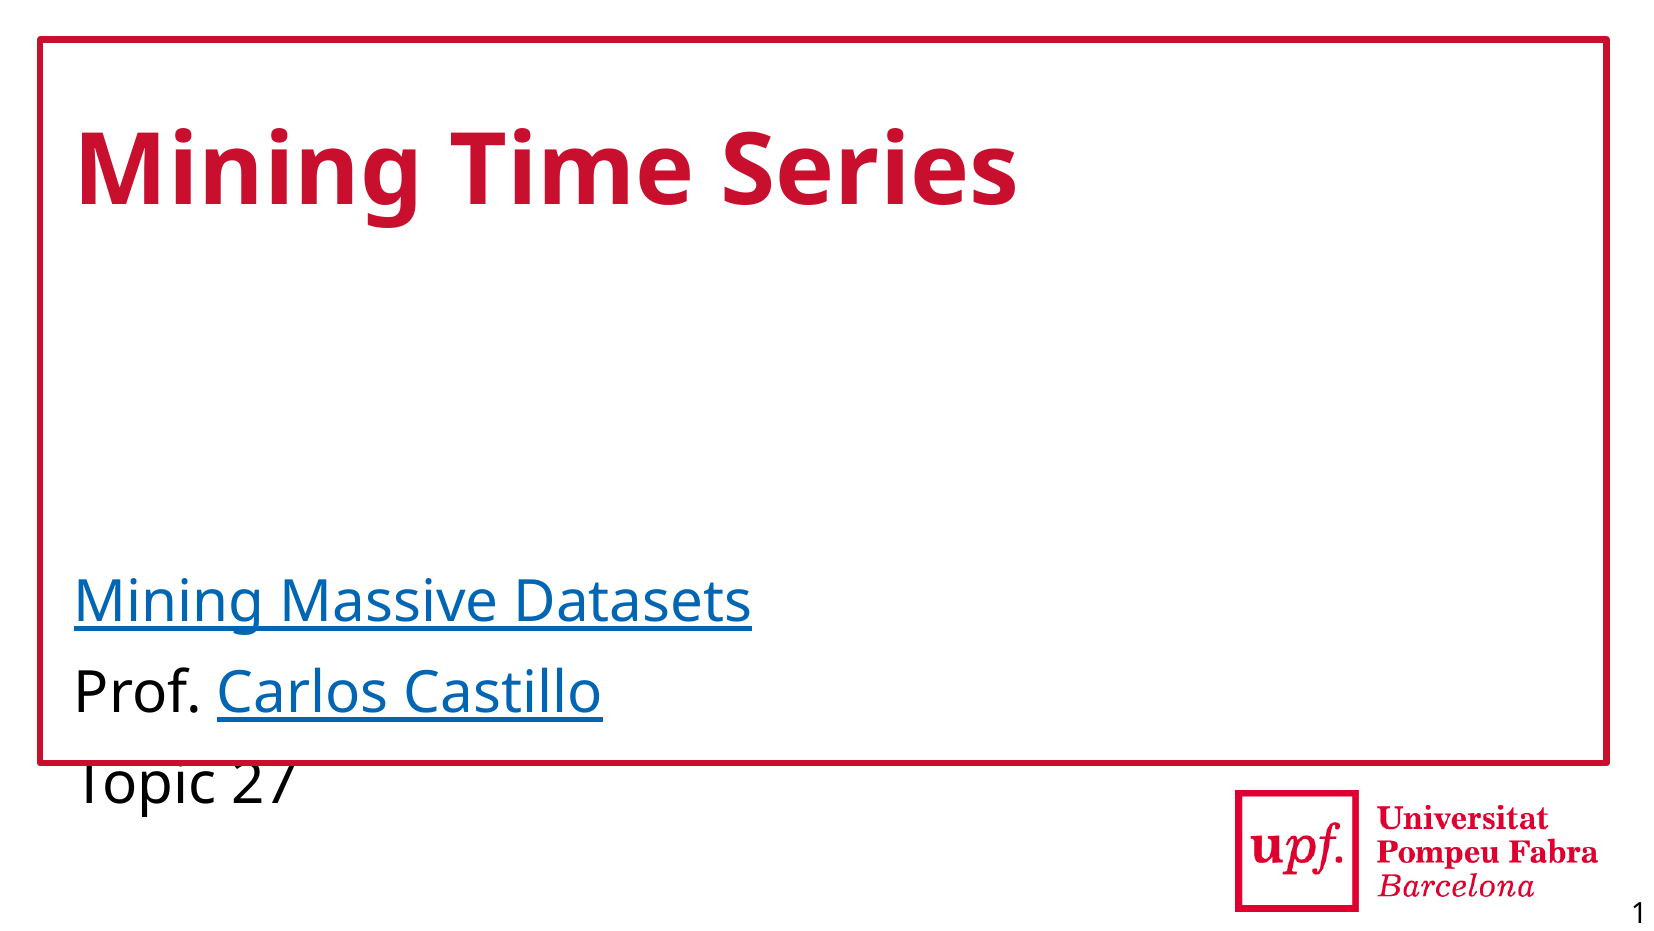

Mining Time Series
Mining Massive Datasets
Prof. Carlos Castillo
Topic 27
1